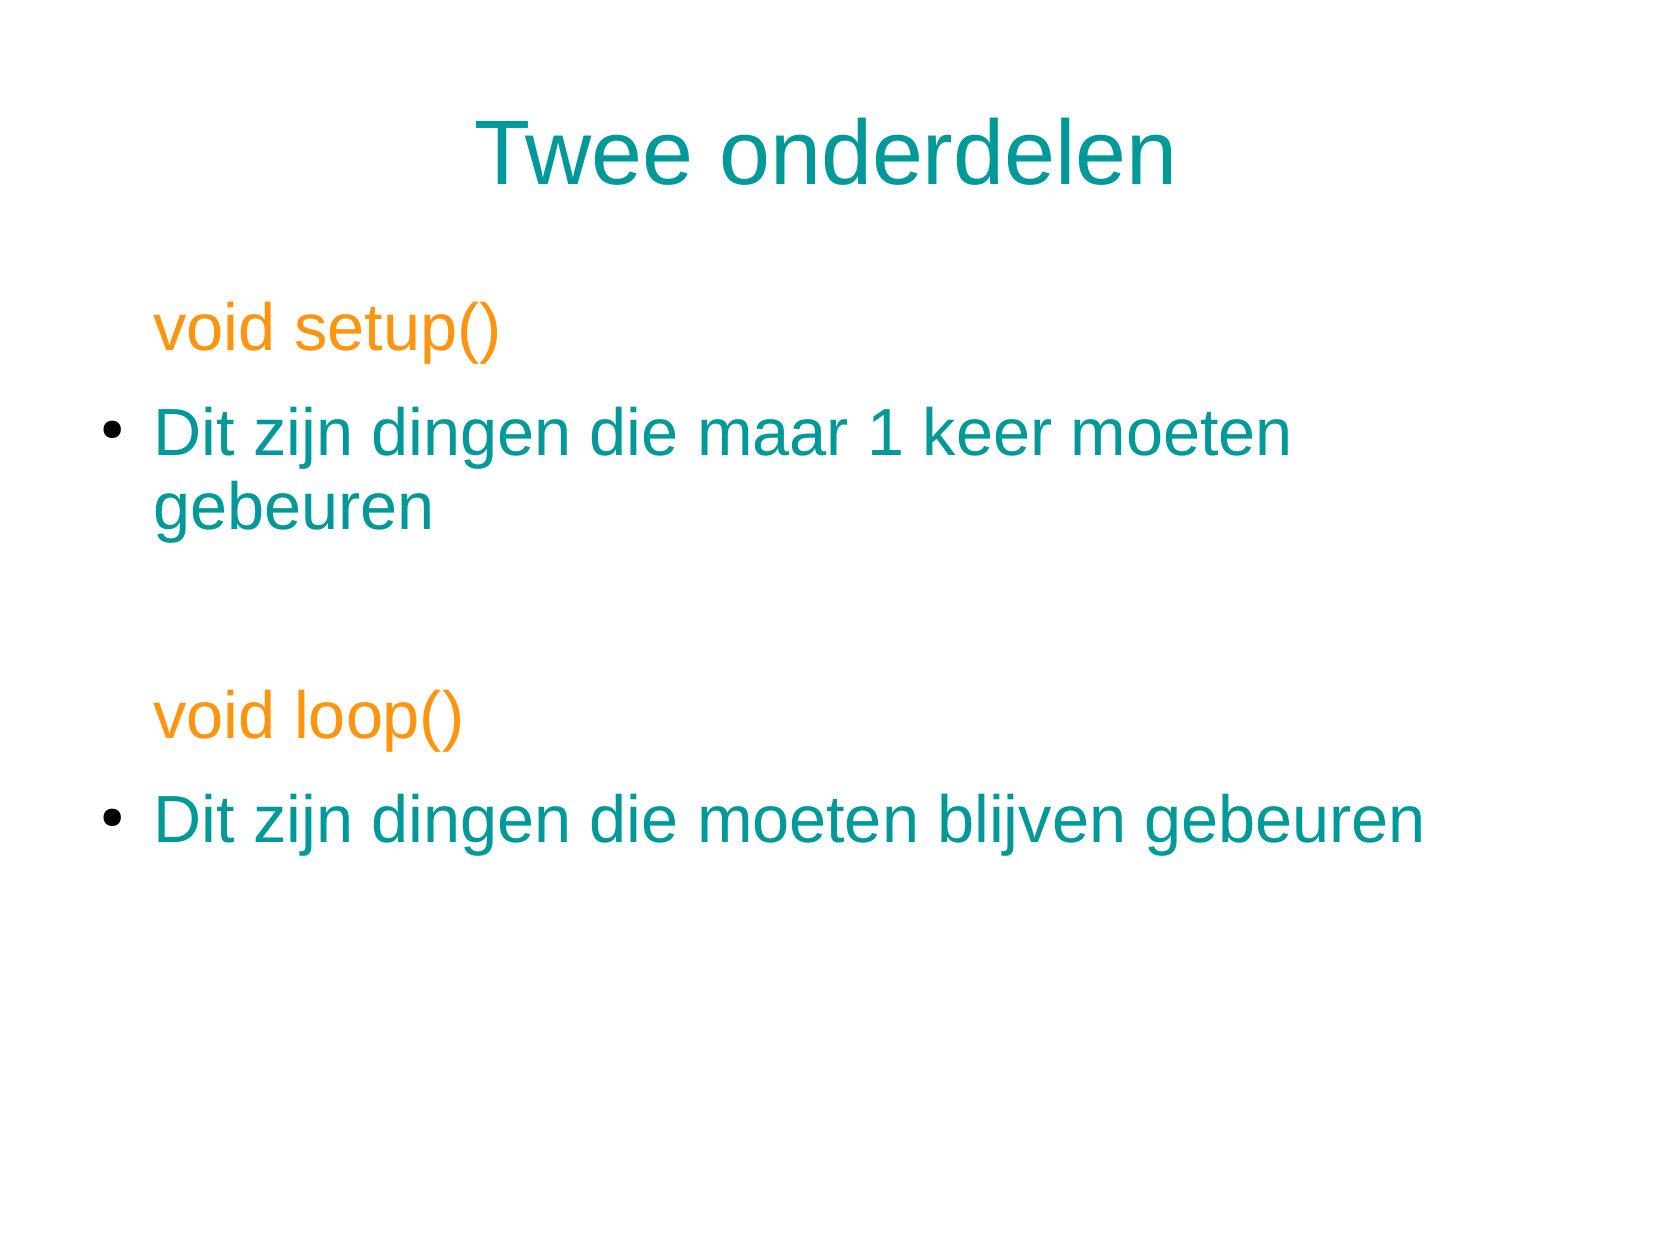

# Twee onderdelen
void setup()
Dit zijn dingen die maar 1 keer moeten gebeuren
void loop()
Dit zijn dingen die moeten blijven gebeuren